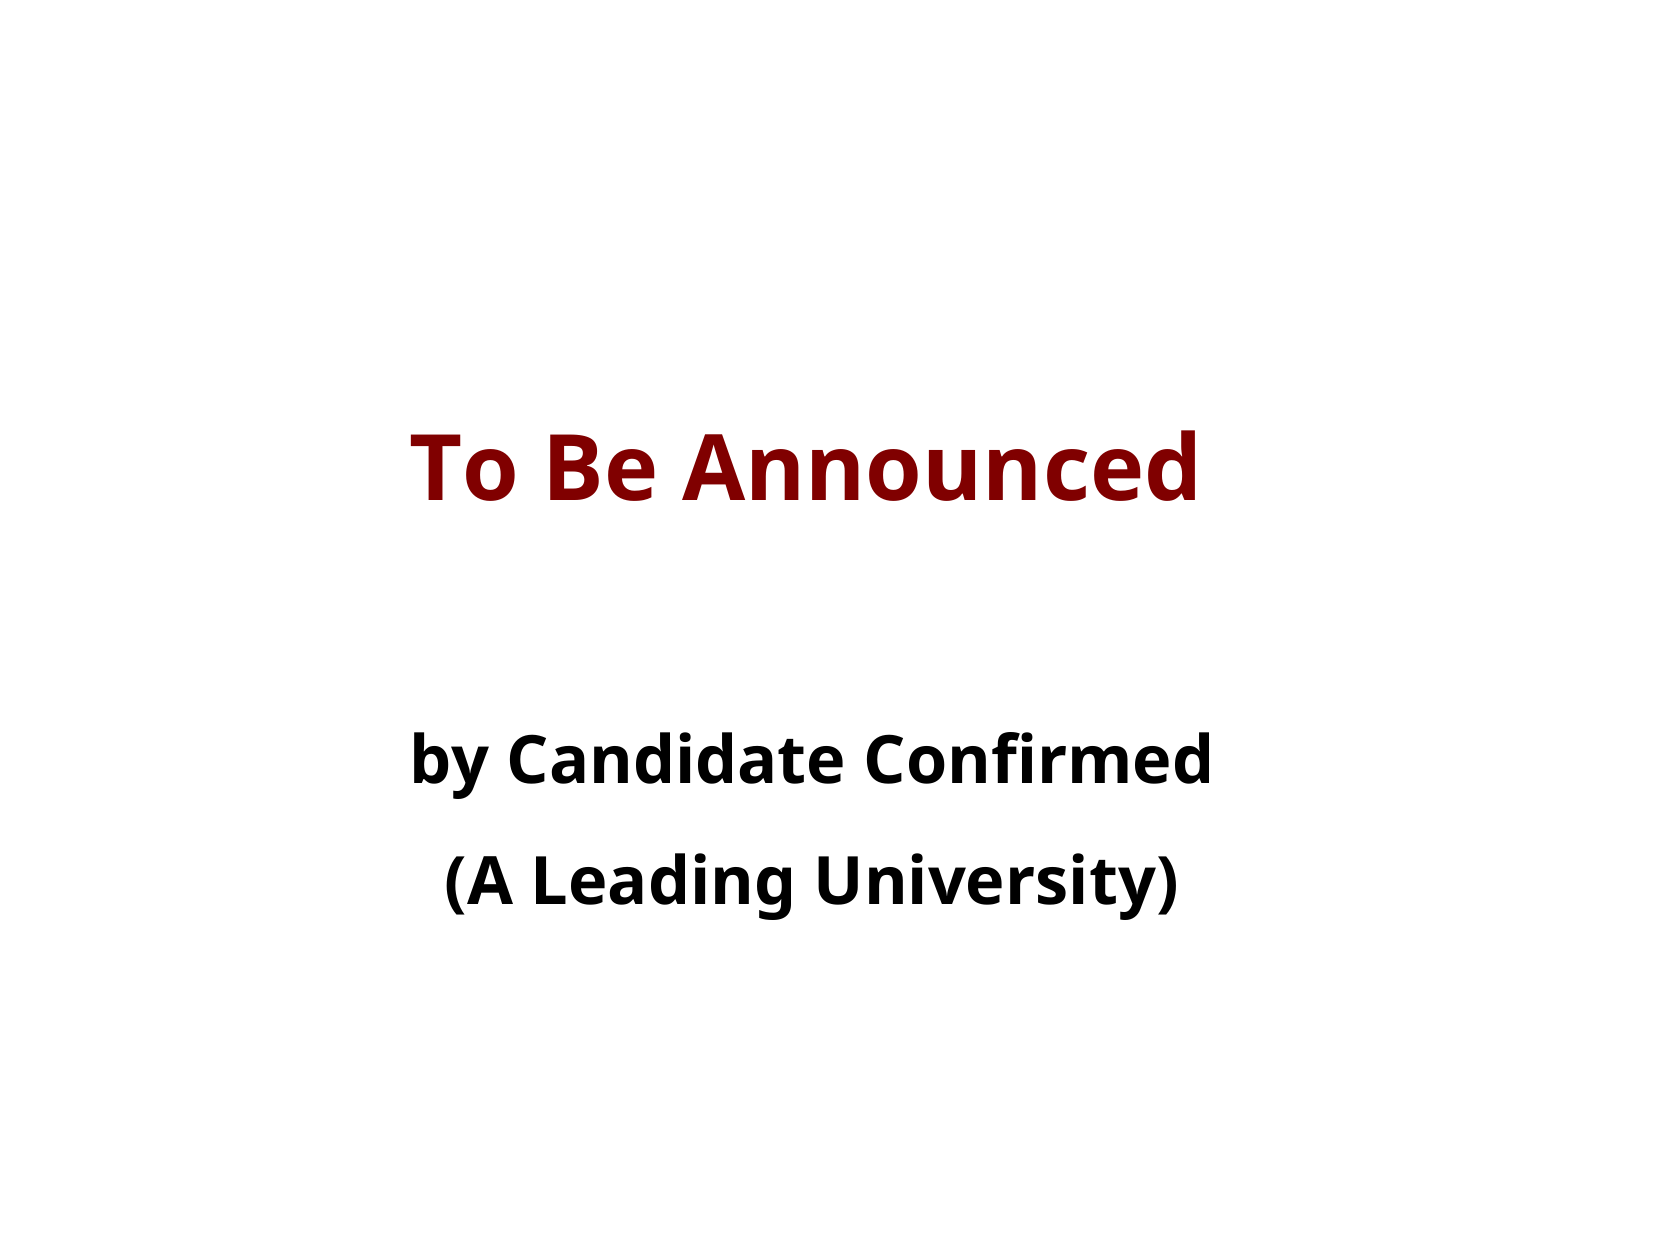

# To Be Announced
by Candidate Confirmed
(A Leading University)
17/08/11
O. Smirnov - Calibration, DDEs & New Science - SKA Bursary Conference, Stellenbosch, 2011
1